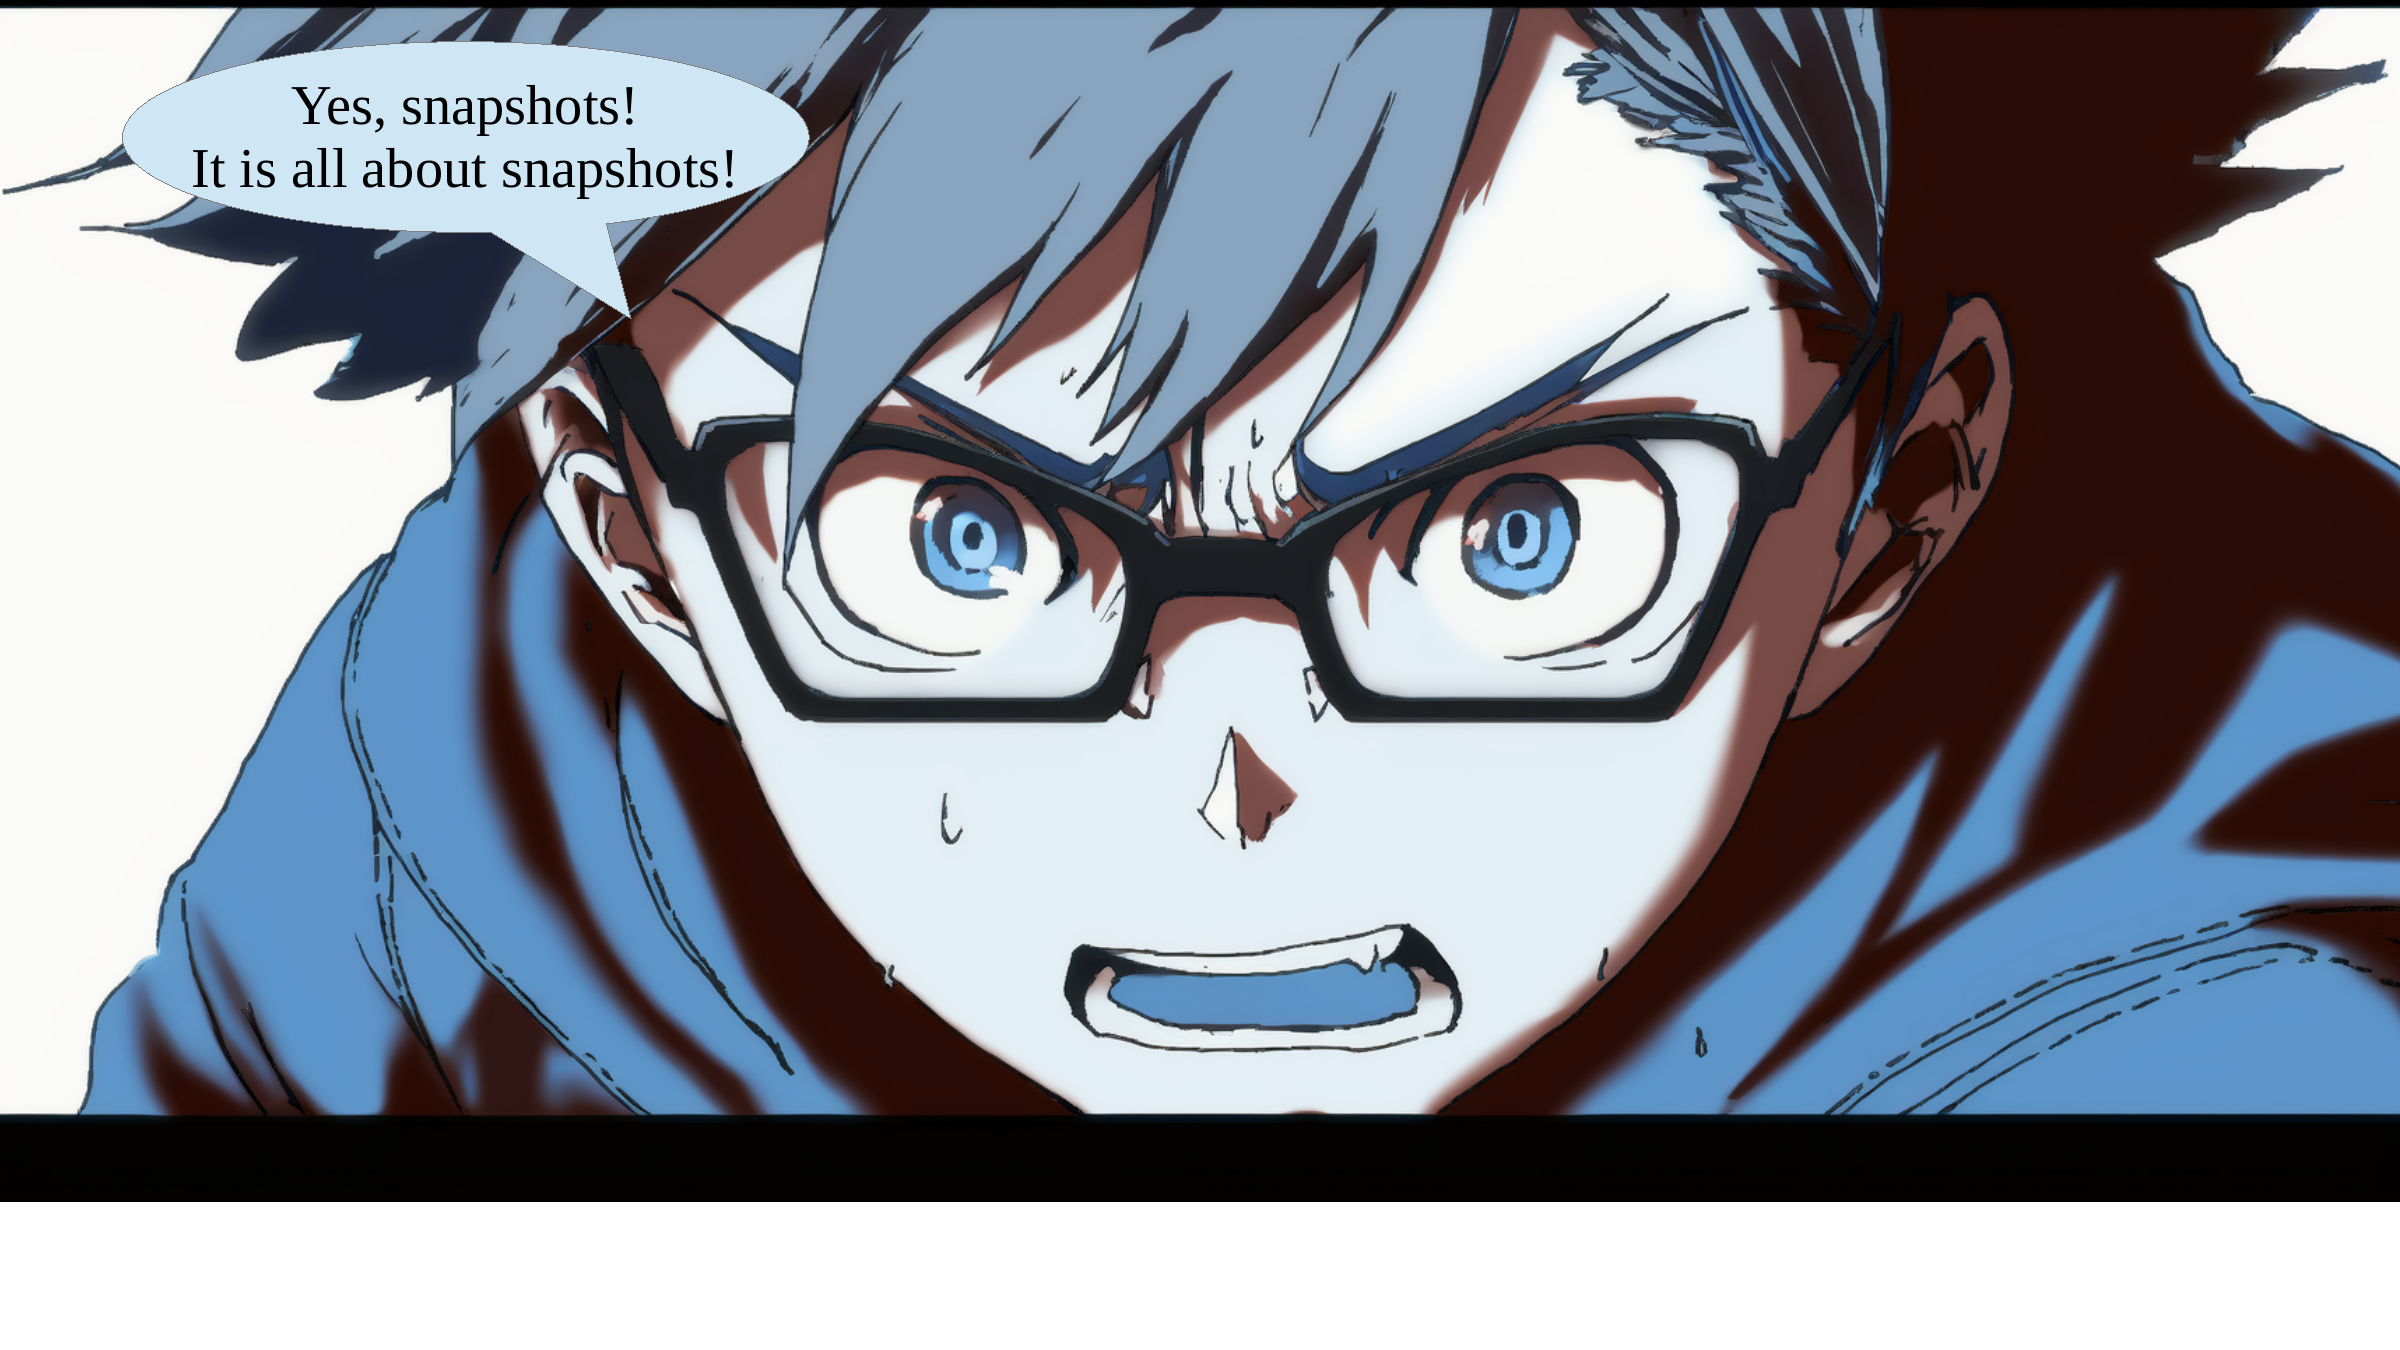

Yes, snapshots!
It is all about snapshots!